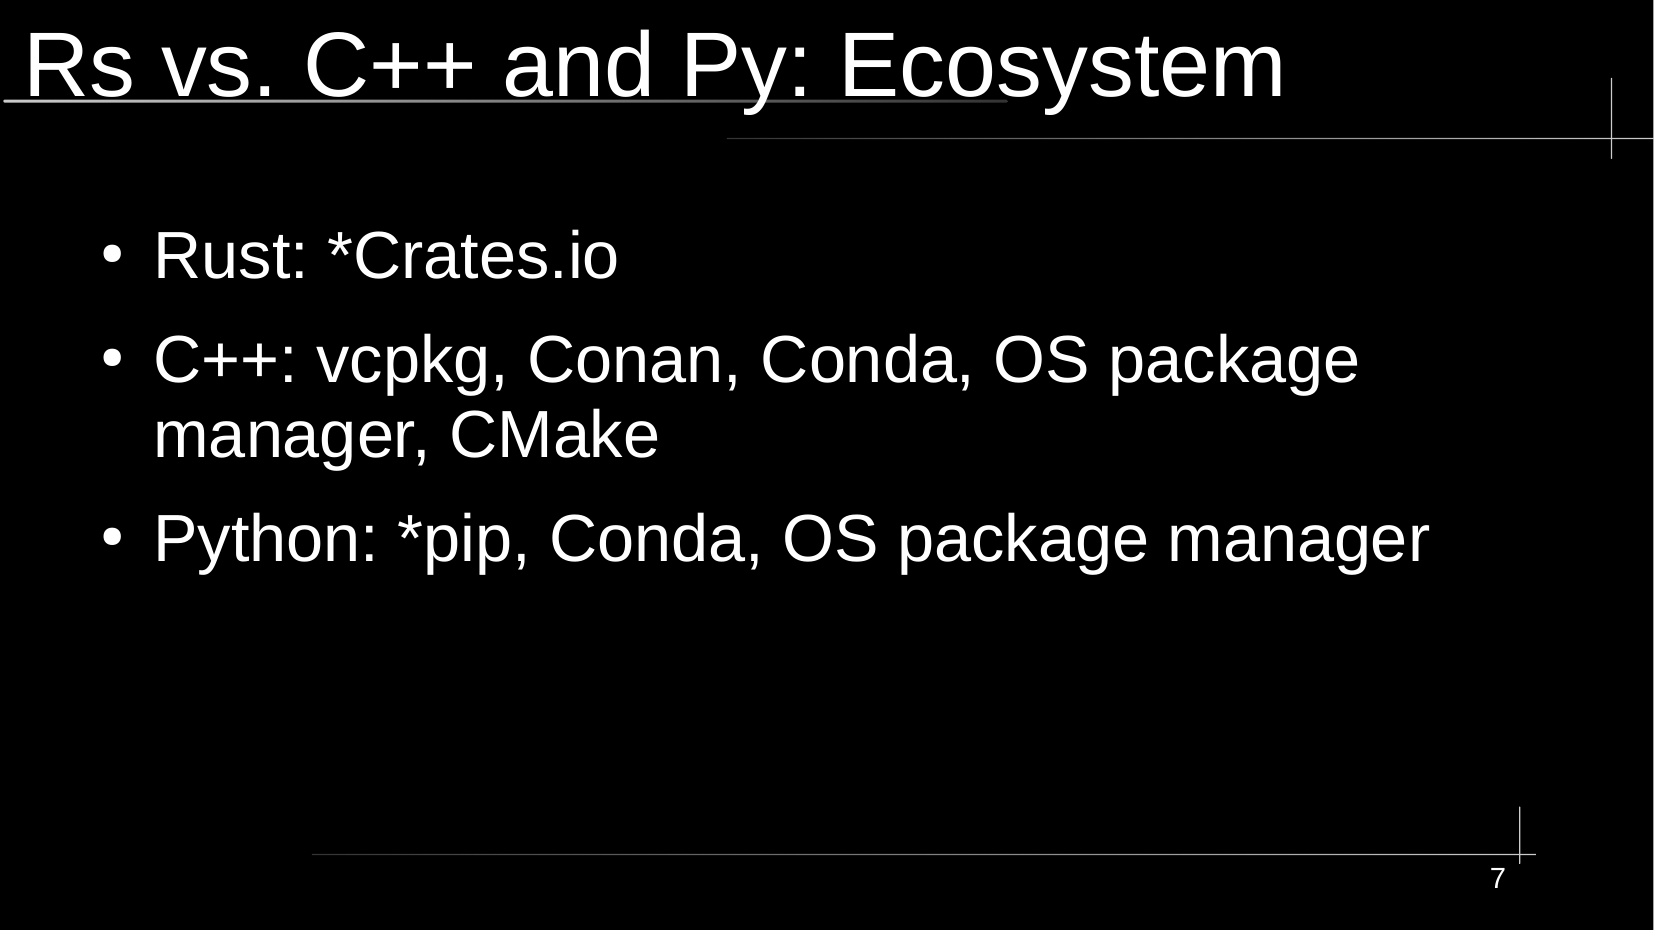

# Rs vs. C++ and Py: Ecosystem
Rust: *Crates.io
C++: vcpkg, Conan, Conda, OS package manager, CMake
Python: *pip, Conda, OS package manager
7